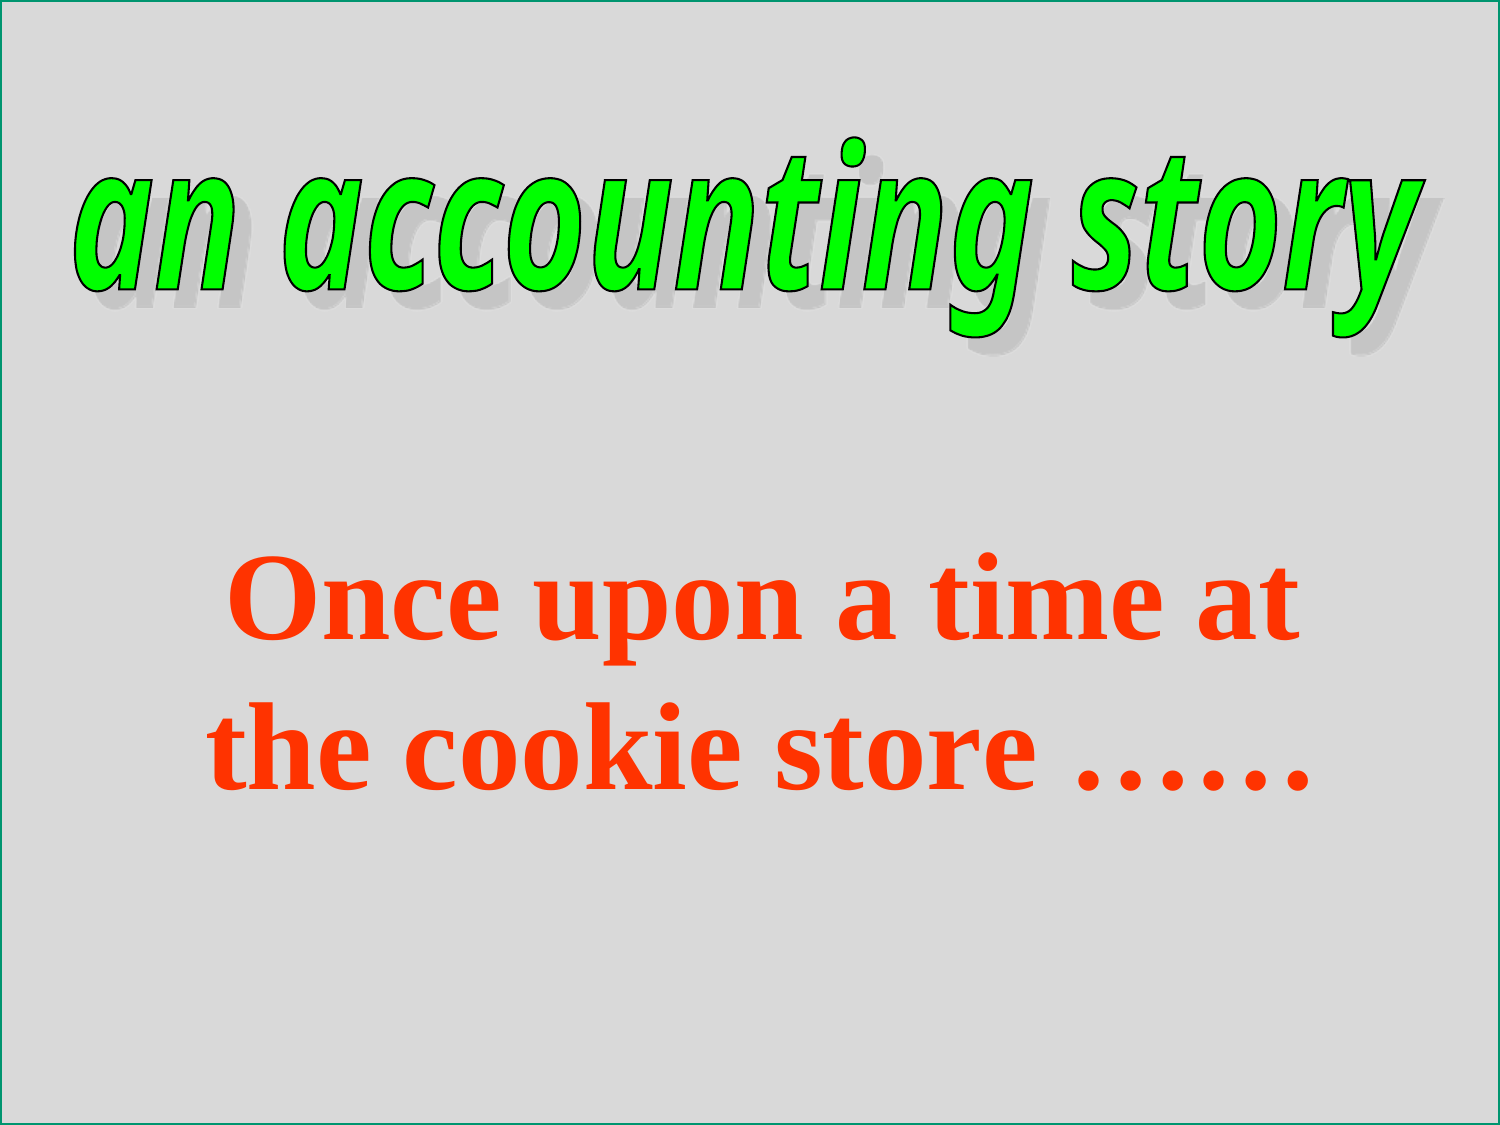

an accounting story
# Once upon a time at the cookie store ……